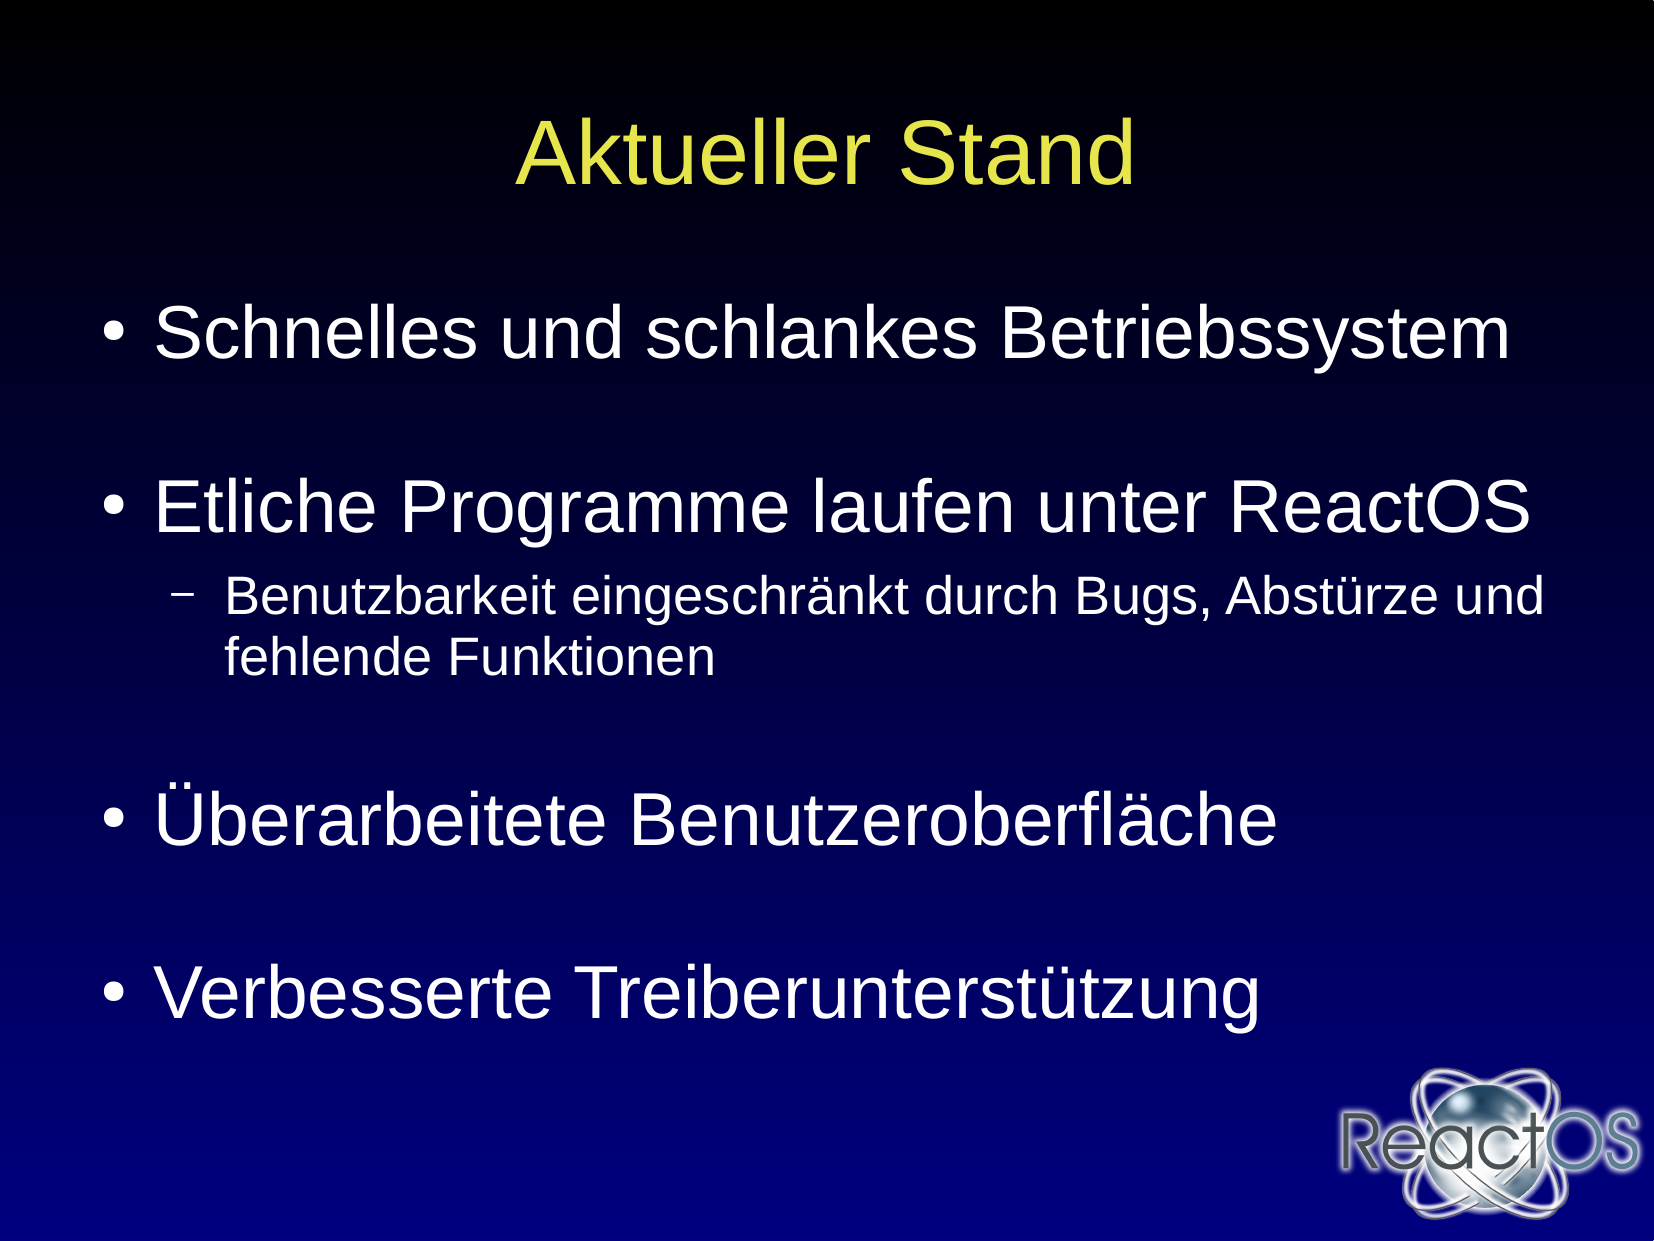

# Aktueller Stand
Schnelles und schlankes Betriebssystem
Etliche Programme laufen unter ReactOS
Benutzbarkeit eingeschränkt durch Bugs, Abstürze und fehlende Funktionen
Überarbeitete Benutzeroberfläche
Verbesserte Treiberunterstützung